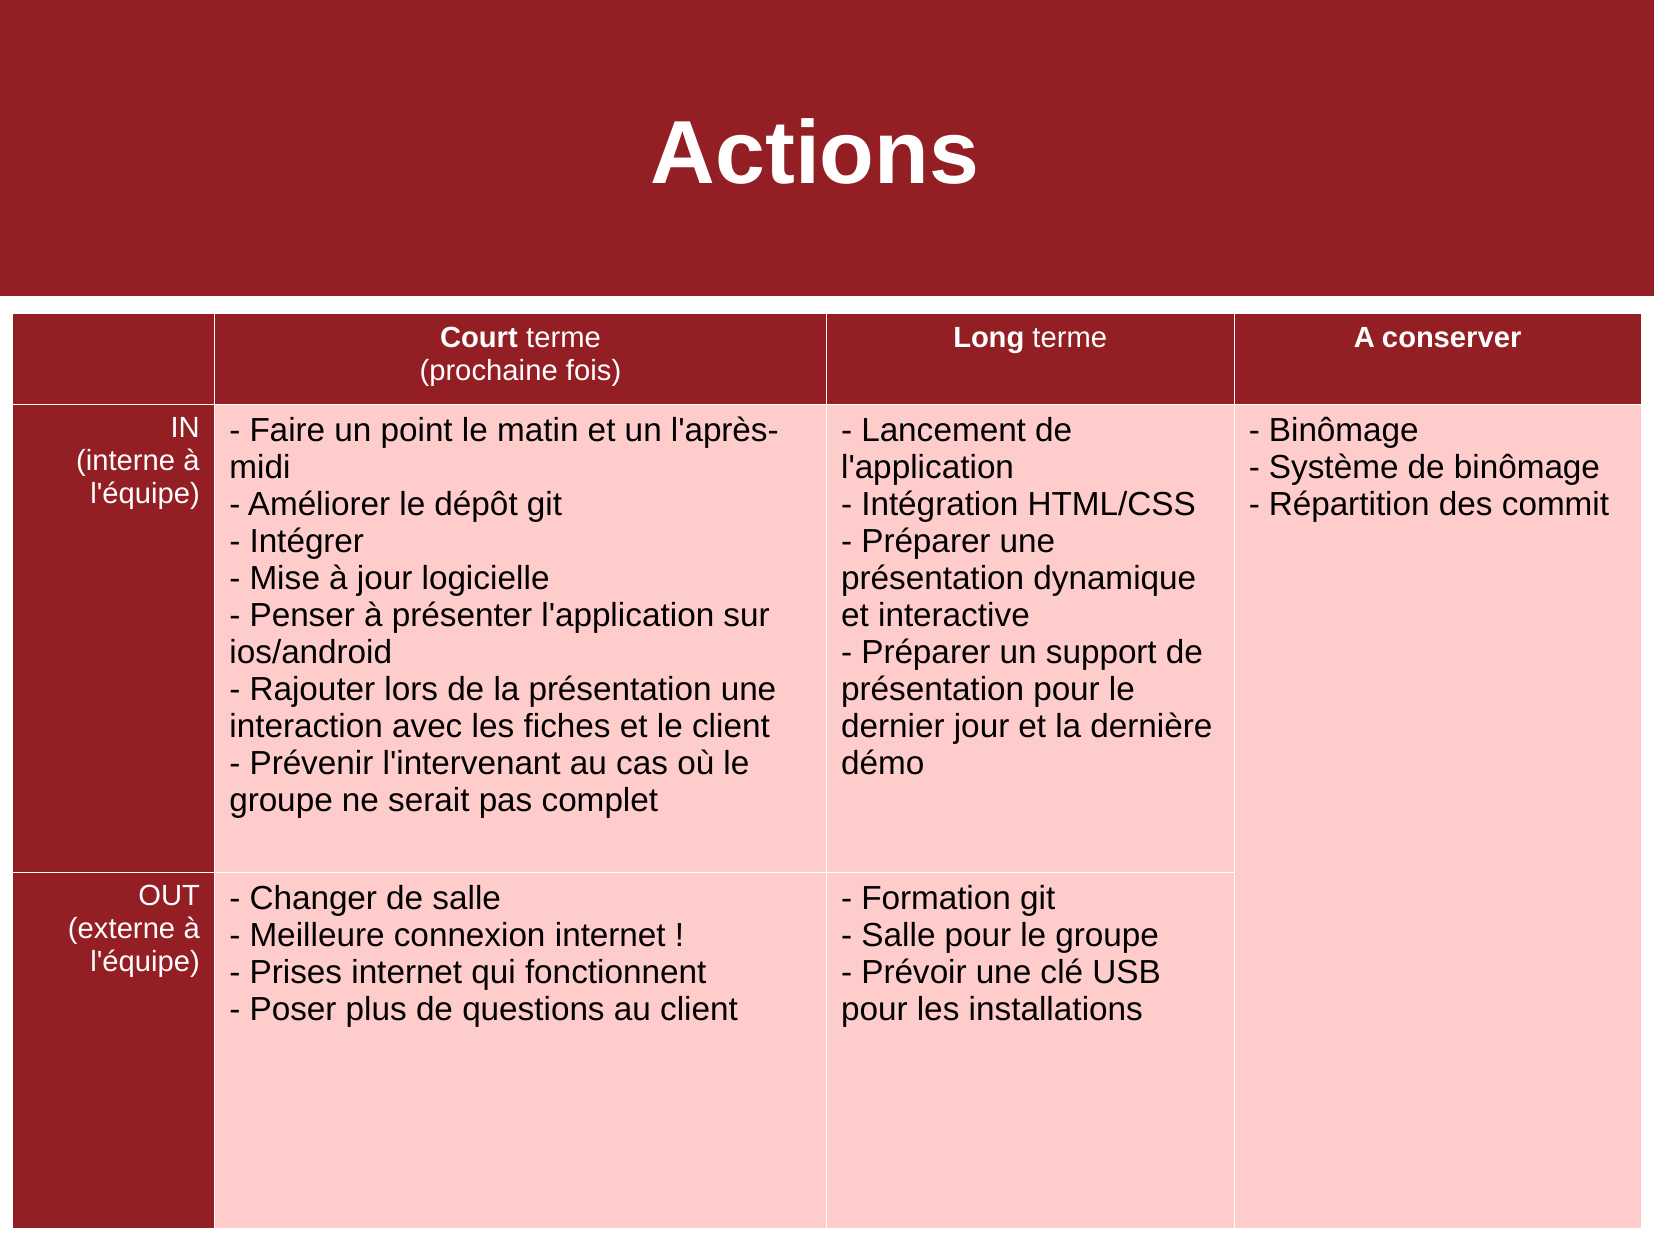

# Actions
| | Court terme (prochaine fois) | Long terme | A conserver |
| --- | --- | --- | --- |
| IN (interne à l'équipe) | - Faire un point le matin et un l'après-midi - Améliorer le dépôt git - Intégrer - Mise à jour logicielle - Penser à présenter l'application sur ios/android - Rajouter lors de la présentation une interaction avec les fiches et le client - Prévenir l'intervenant au cas où le groupe ne serait pas complet | - Lancement de l'application - Intégration HTML/CSS - Préparer une présentation dynamique et interactive - Préparer un support de présentation pour le dernier jour et la dernière démo | - Binômage - Système de binômage - Répartition des commit |
| OUT (externe à l'équipe) | - Changer de salle - Meilleure connexion internet ! - Prises internet qui fonctionnent - Poser plus de questions au client | - Formation git - Salle pour le groupe - Prévoir une clé USB pour les installations | |